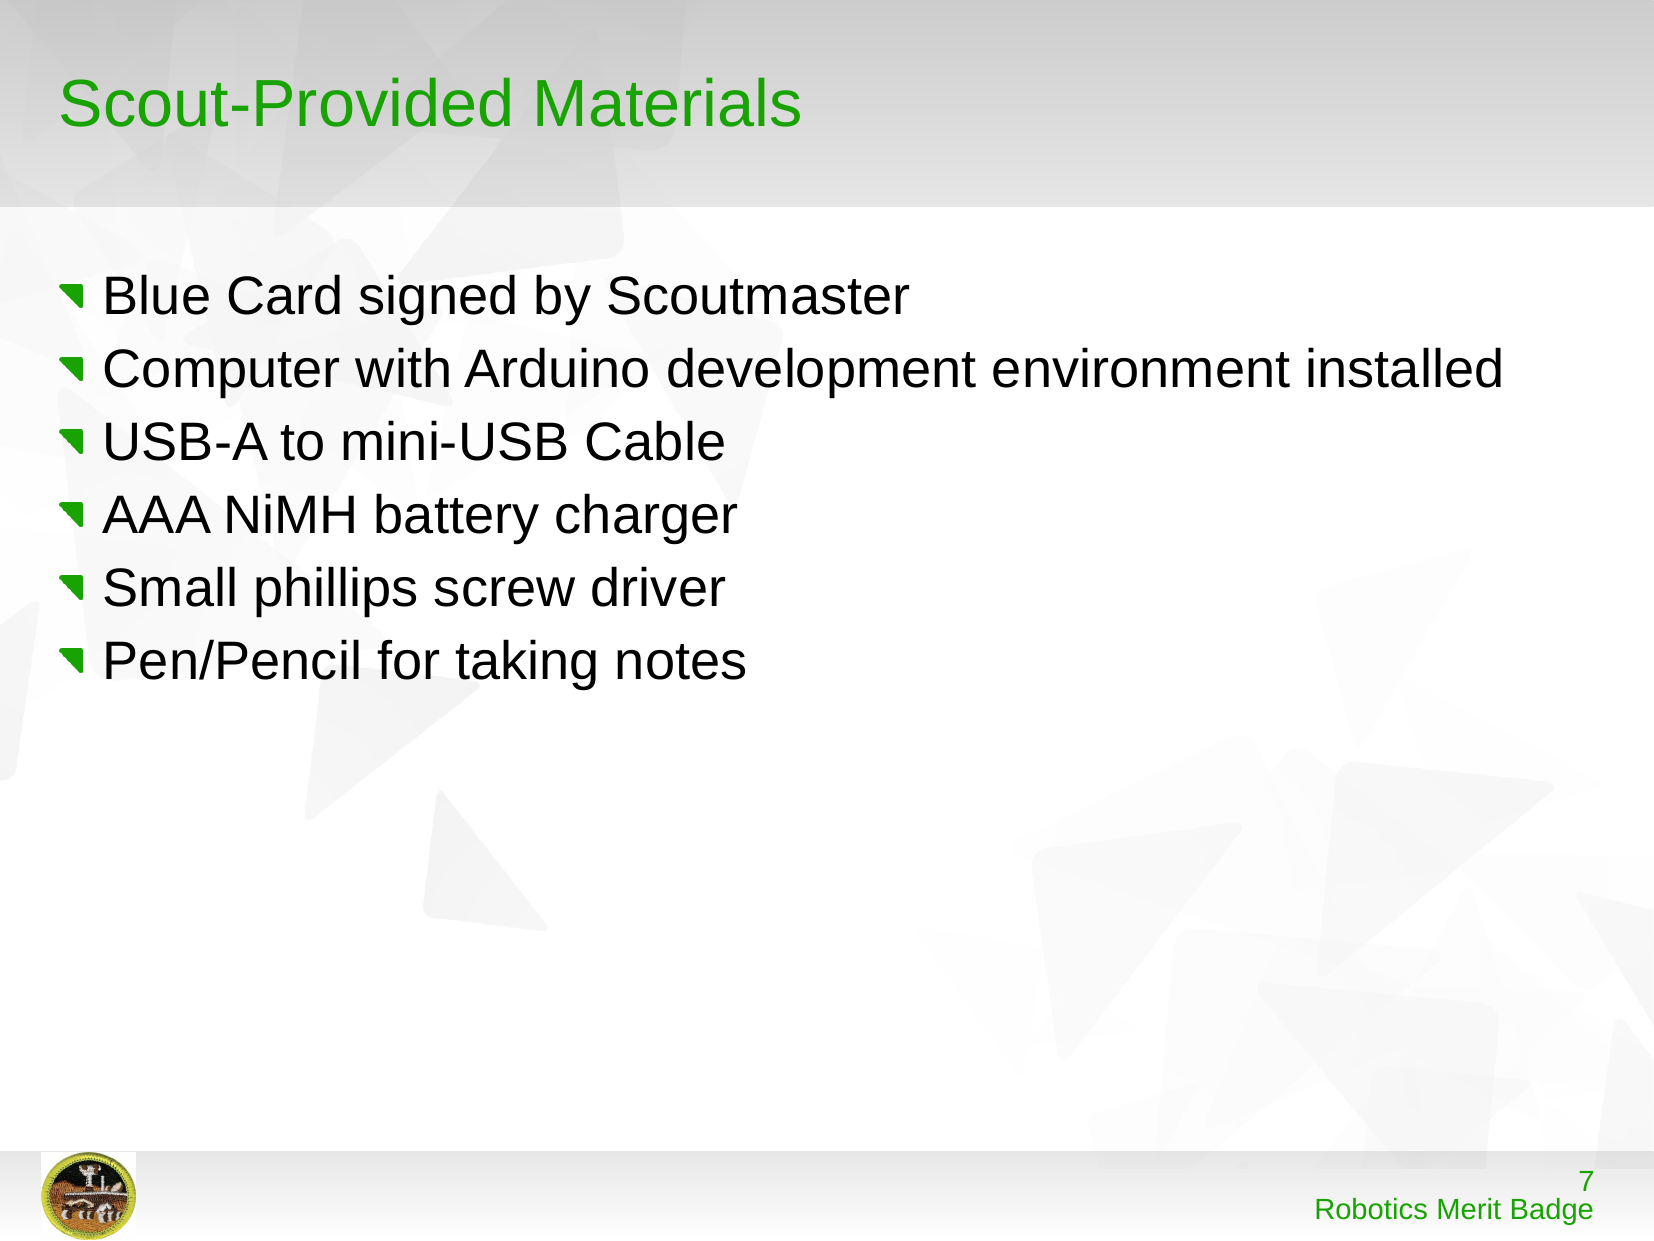

# Scout-Provided Materials
Blue Card signed by Scoutmaster
Computer with Arduino development environment installed
USB-A to mini-USB Cable
AAA NiMH battery charger
Small phillips screw driver
Pen/Pencil for taking notes
7
Robotics Merit Badge